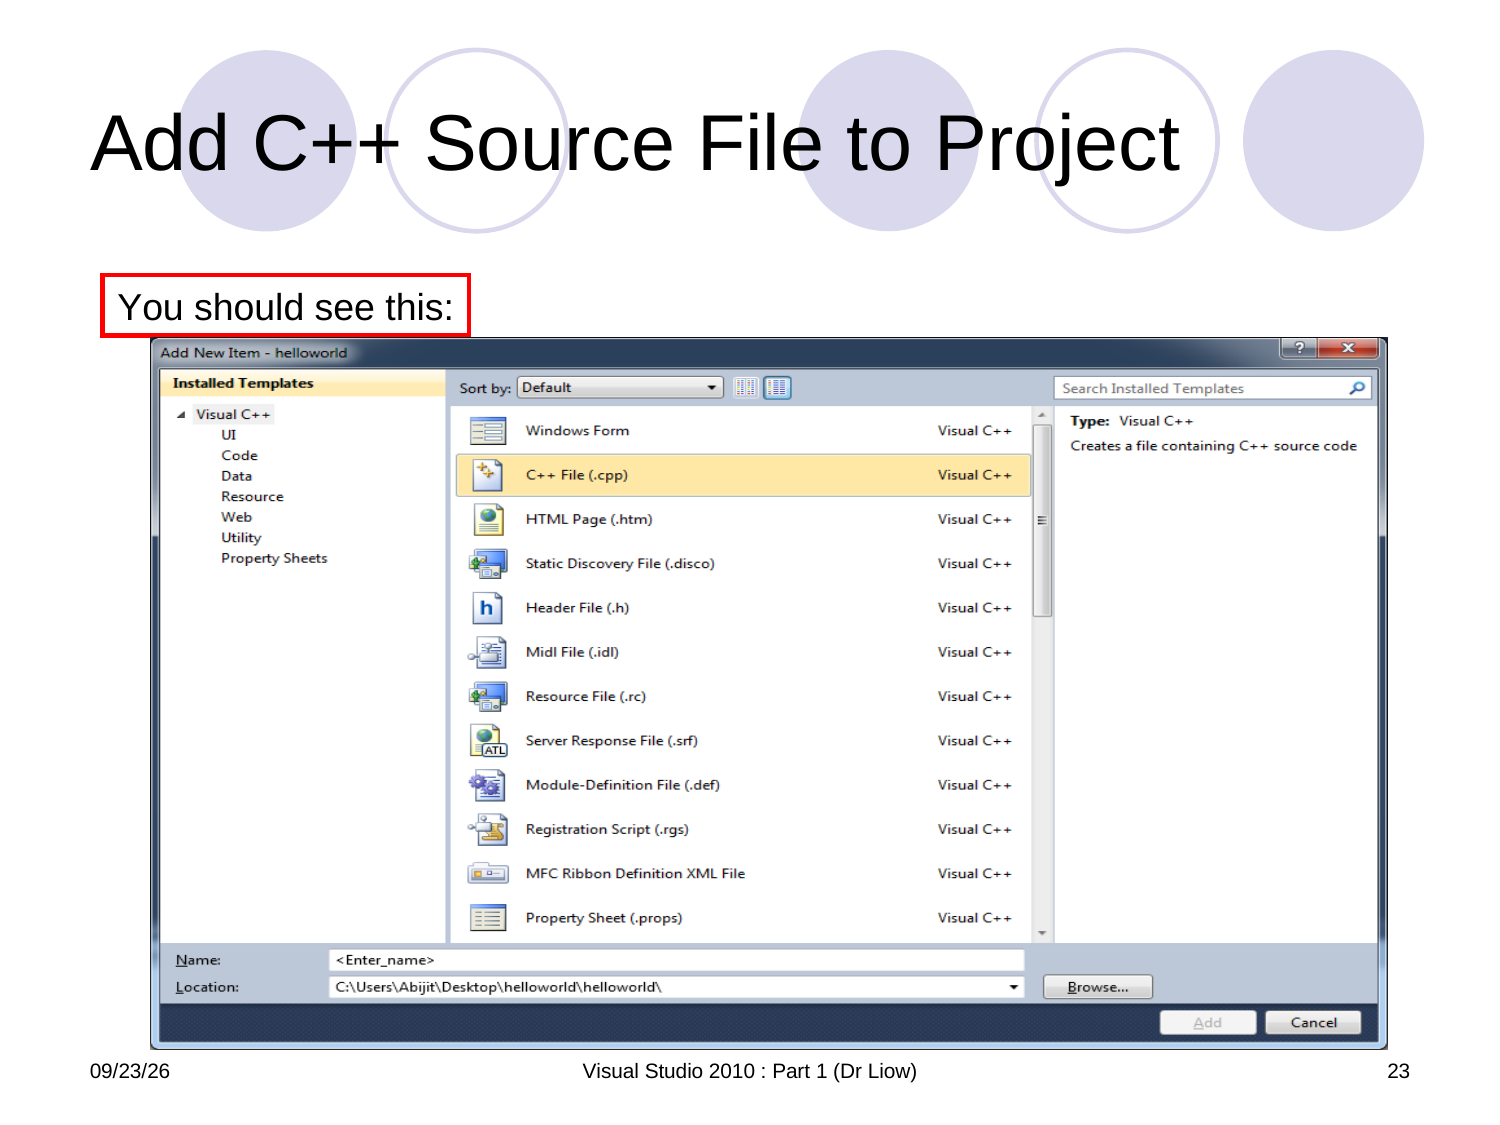

# Add C++ Source File to Project
You should see this:
Visual Studio 2010 : Part 1 (Dr Liow)